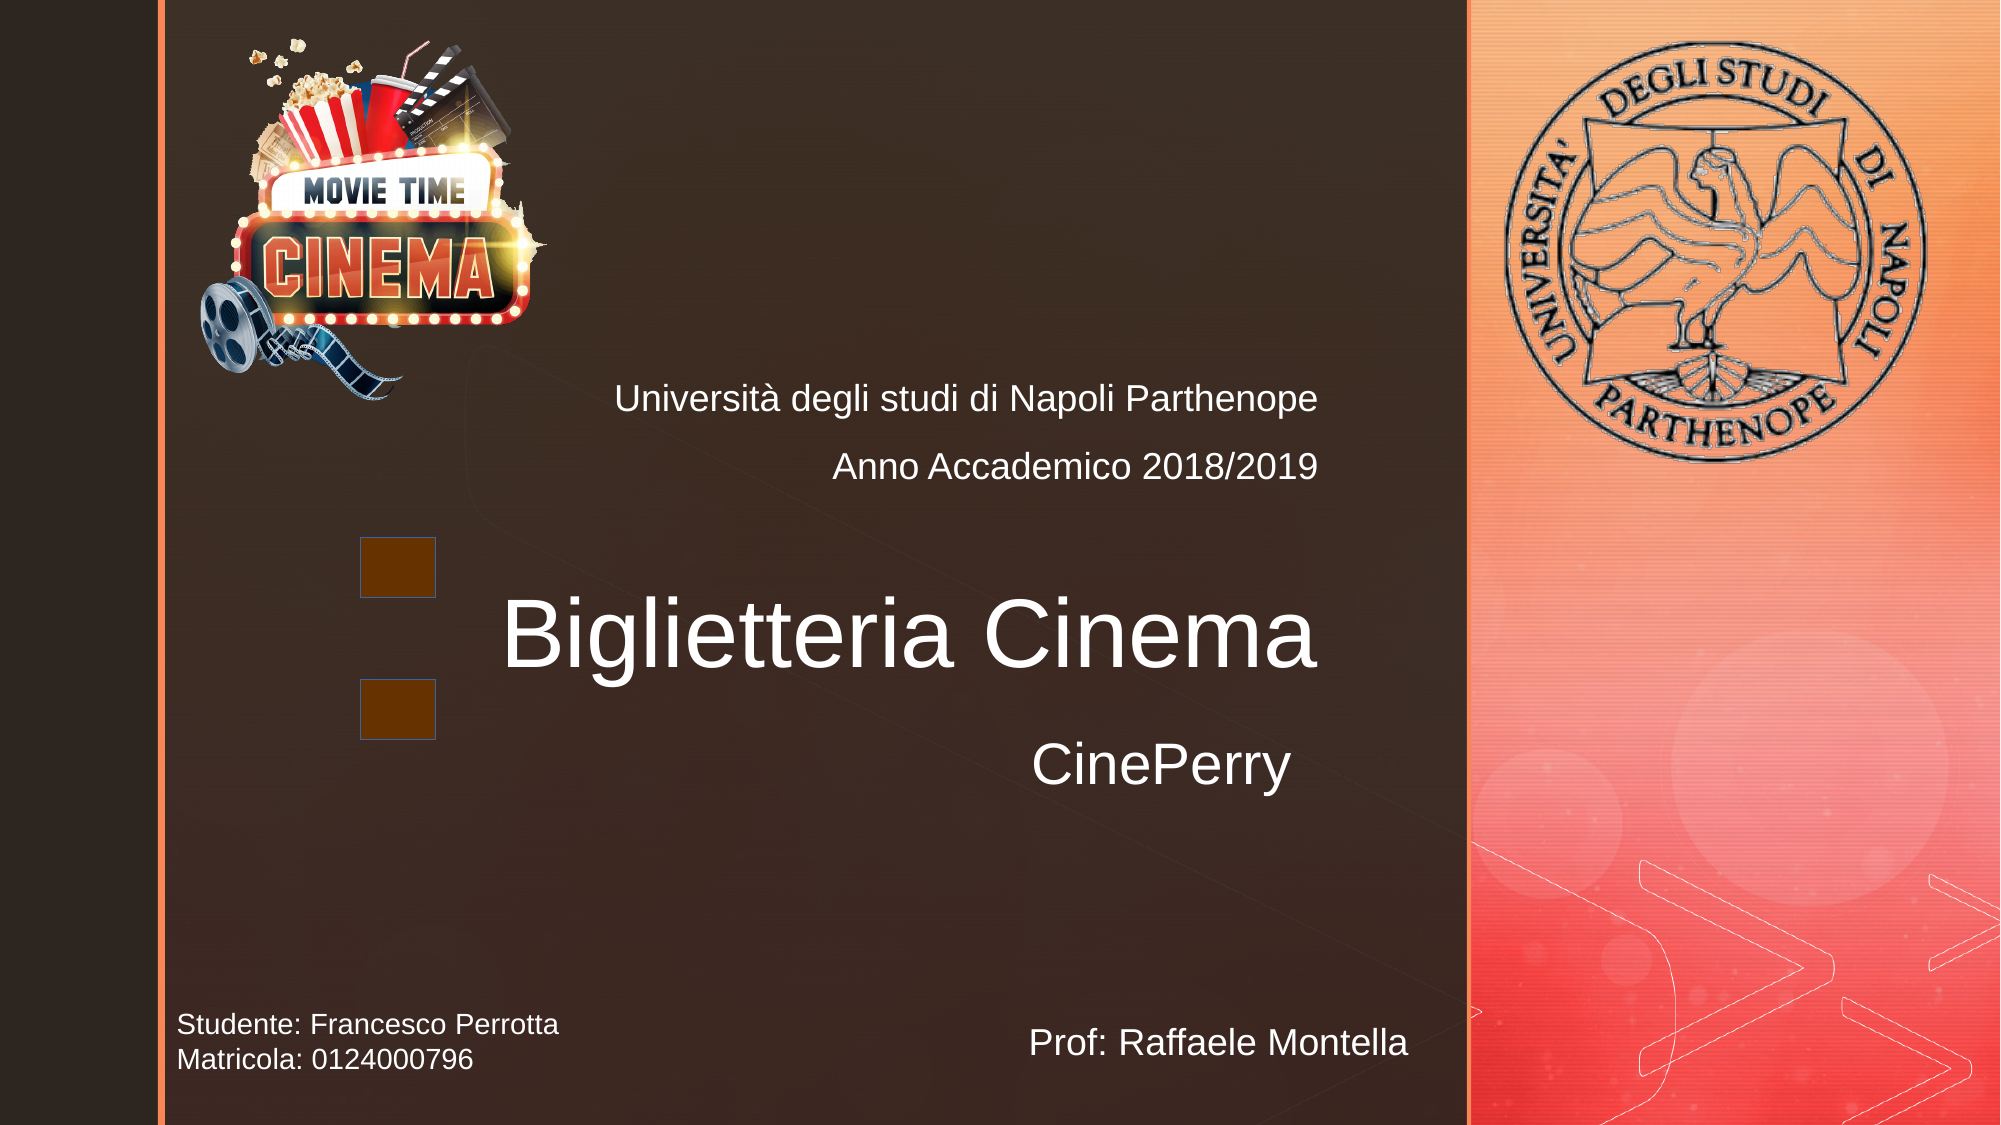

Università degli studi di Napoli Parthenope
Anno Accademico 2018/2019
# Biglietteria Cinema CinePerry
Studente: Francesco Perrotta
Matricola: 0124000796
Prof: Raffaele Montella